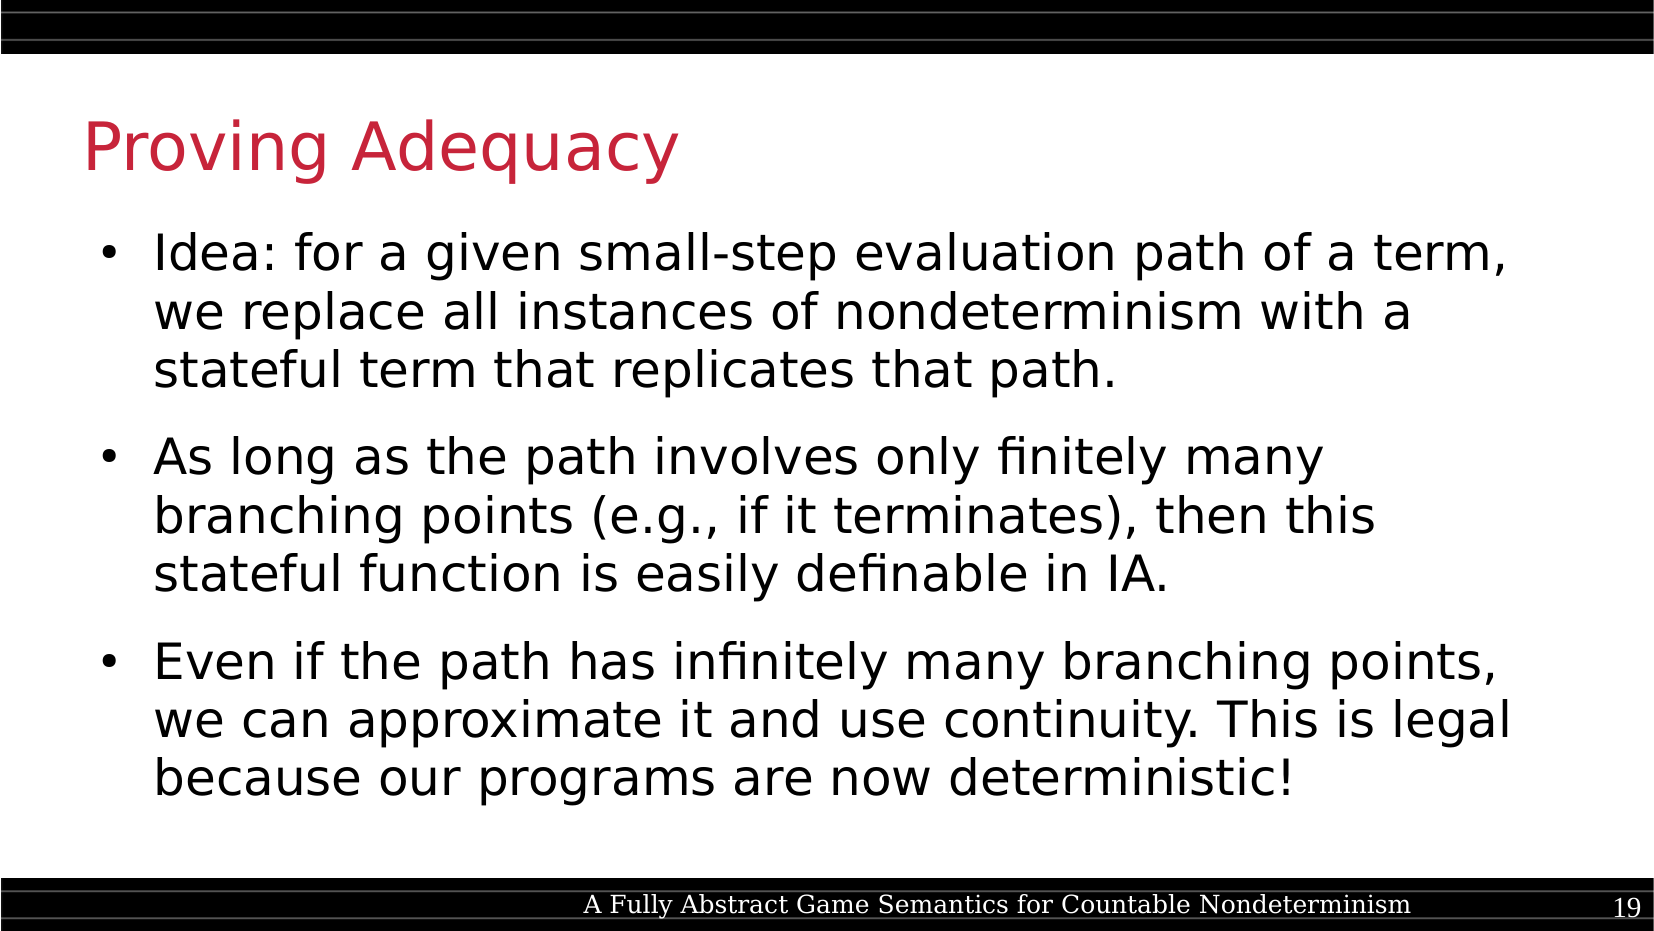

# Proving Adequacy
Idea: for a given small-step evaluation path of a term, we replace all instances of nondeterminism with a stateful term that replicates that path.
As long as the path involves only finitely many branching points (e.g., if it terminates), then this stateful function is easily definable in IA.
Even if the path has infinitely many branching points, we can approximate it and use continuity. This is legal because our programs are now deterministic!